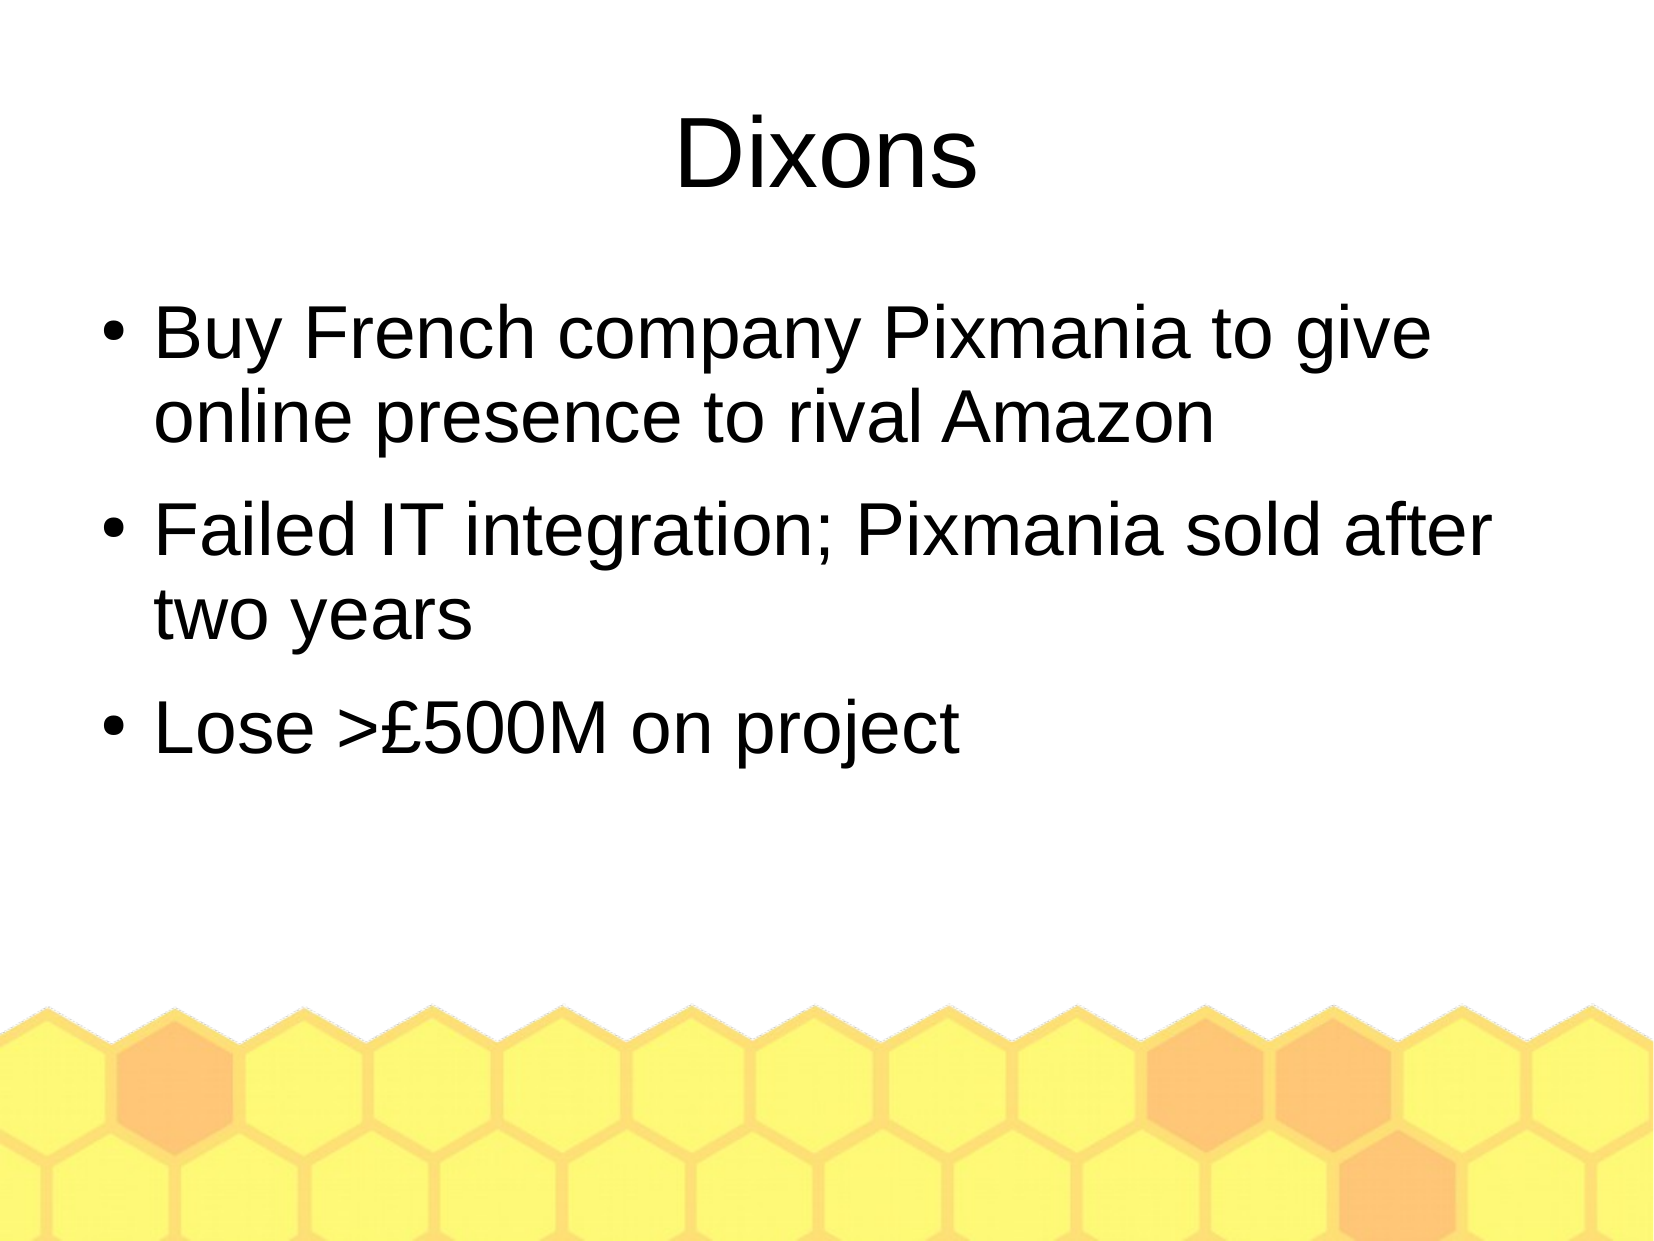

# Dixons
Buy French company Pixmania to give online presence to rival Amazon
Failed IT integration; Pixmania sold after two years
Lose >£500M on project